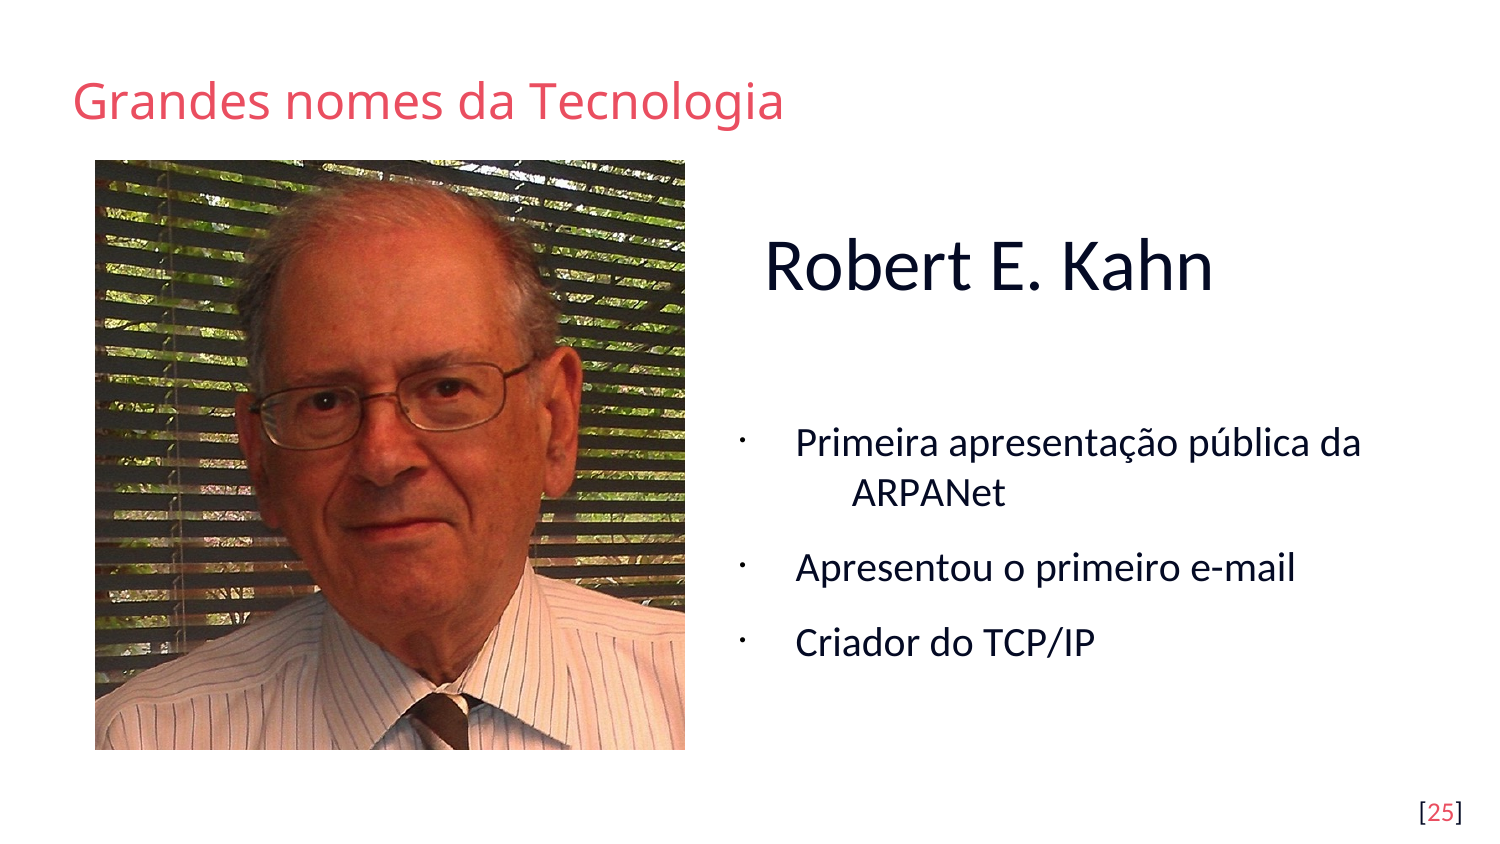

Grandes nomes da Tecnologia
Robert E. Kahn
Primeira apresentação pública da ARPANet
Apresentou o primeiro e-mail
Criador do TCP/IP